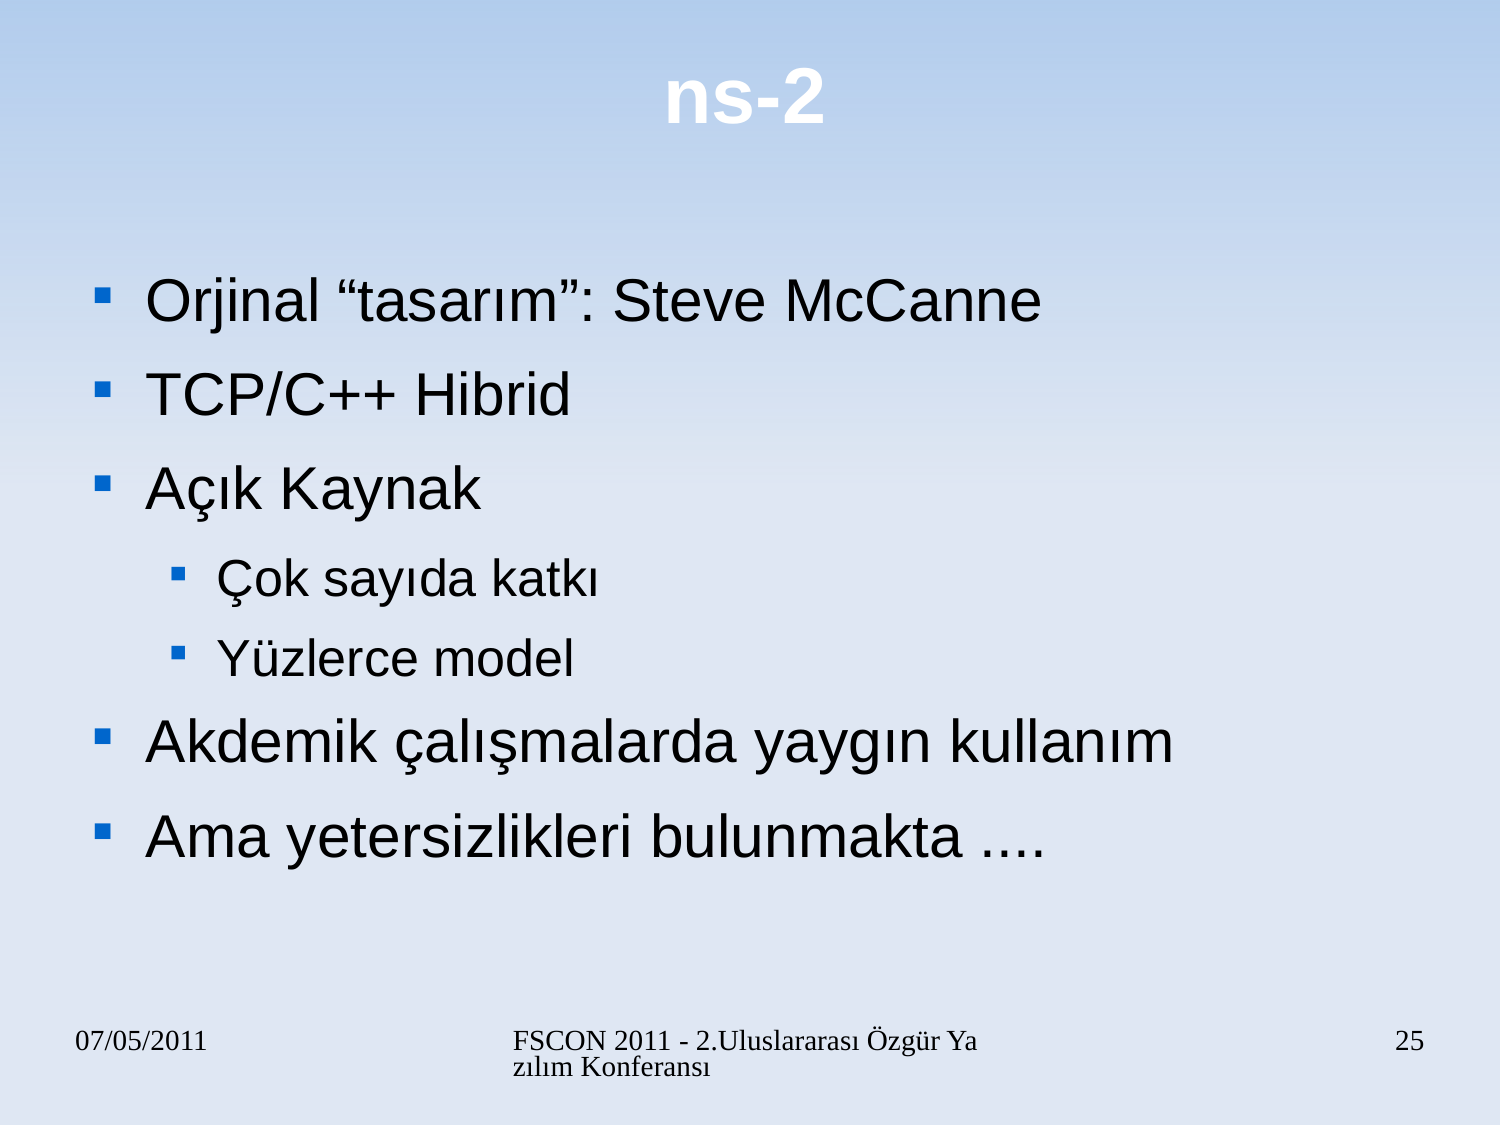

# ns-2
Orjinal “tasarım”: Steve McCanne
TCP/C++ Hibrid
Açık Kaynak
Çok sayıda katkı
Yüzlerce model
Akdemik çalışmalarda yaygın kullanım
Ama yetersizlikleri bulunmakta ....
07/05/2011
FSCON 2011 - 2.Uluslararası Özgür Yazılım Konferansı
25